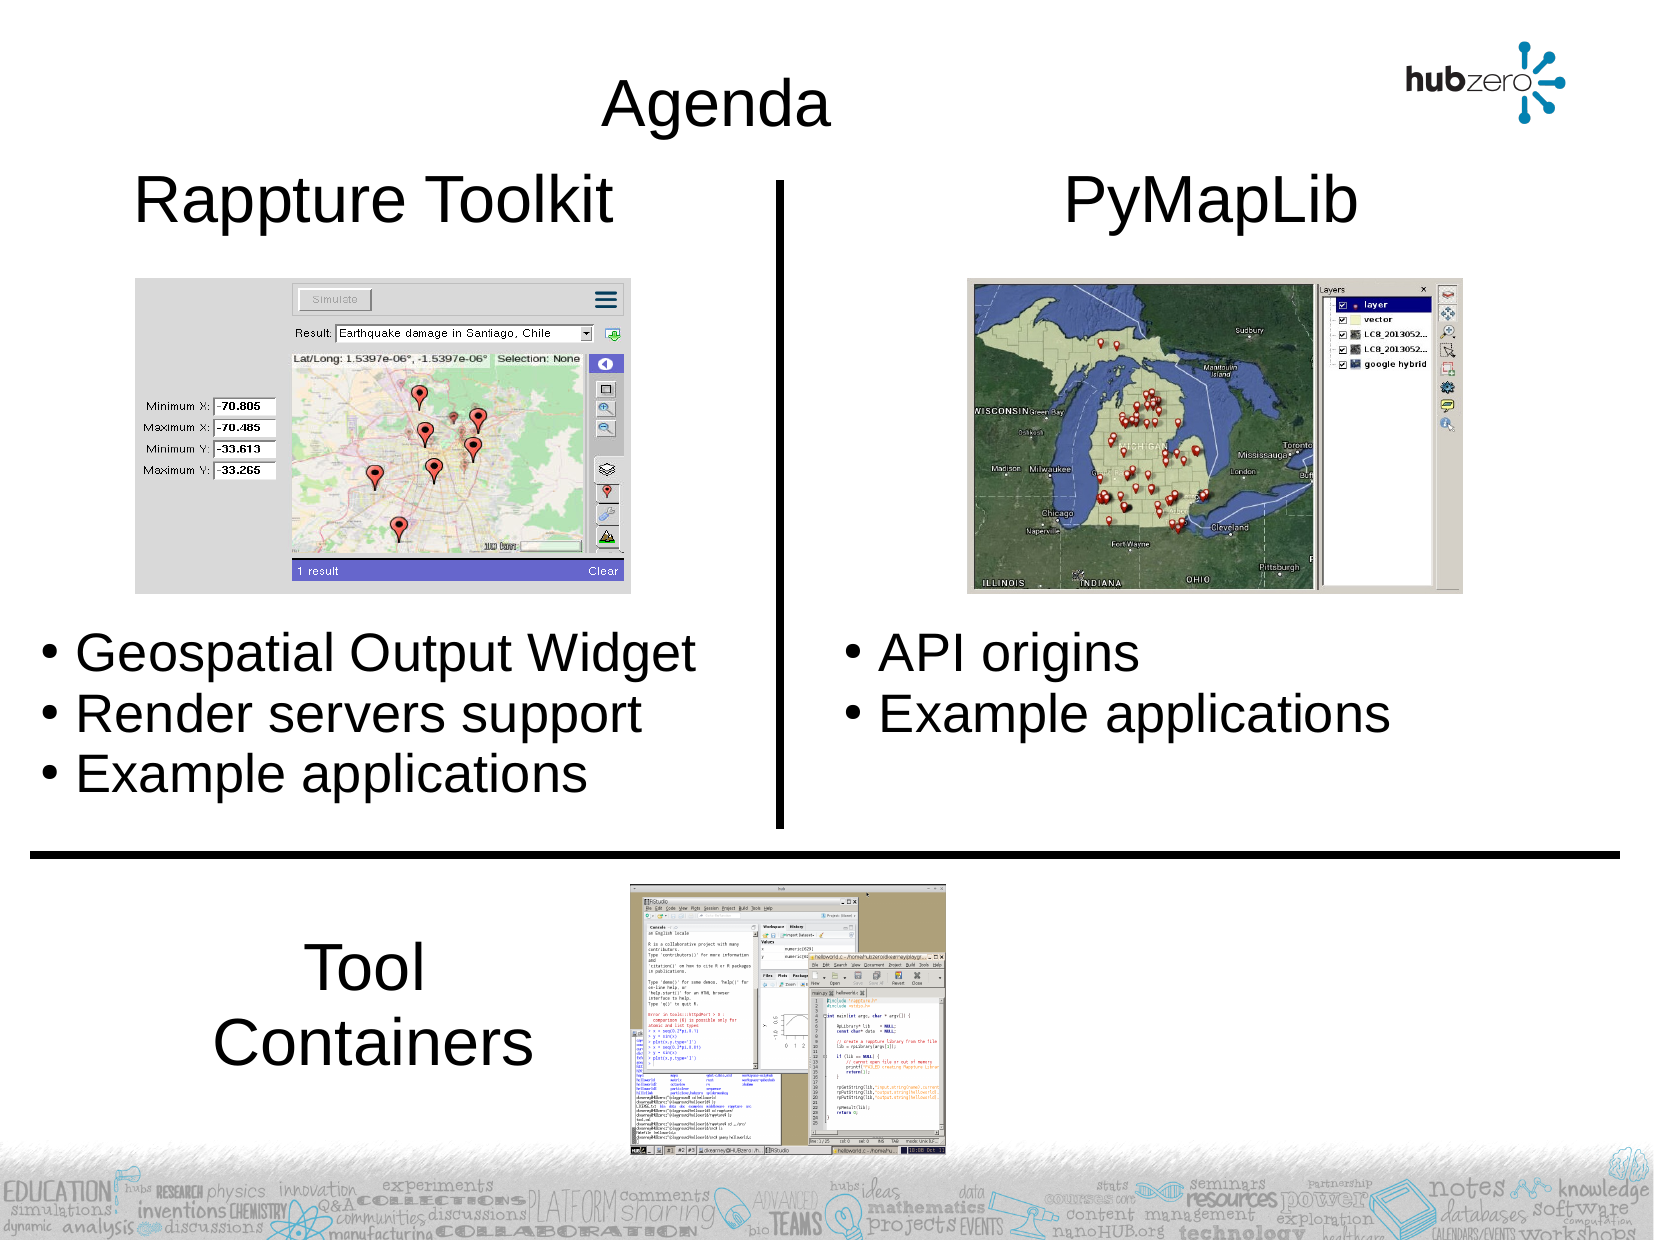

# Agenda
Rappture Toolkit
PyMapLib
Geospatial Output Widget
Render servers support
Example applications
API origins
Example applications
Tool
Containers